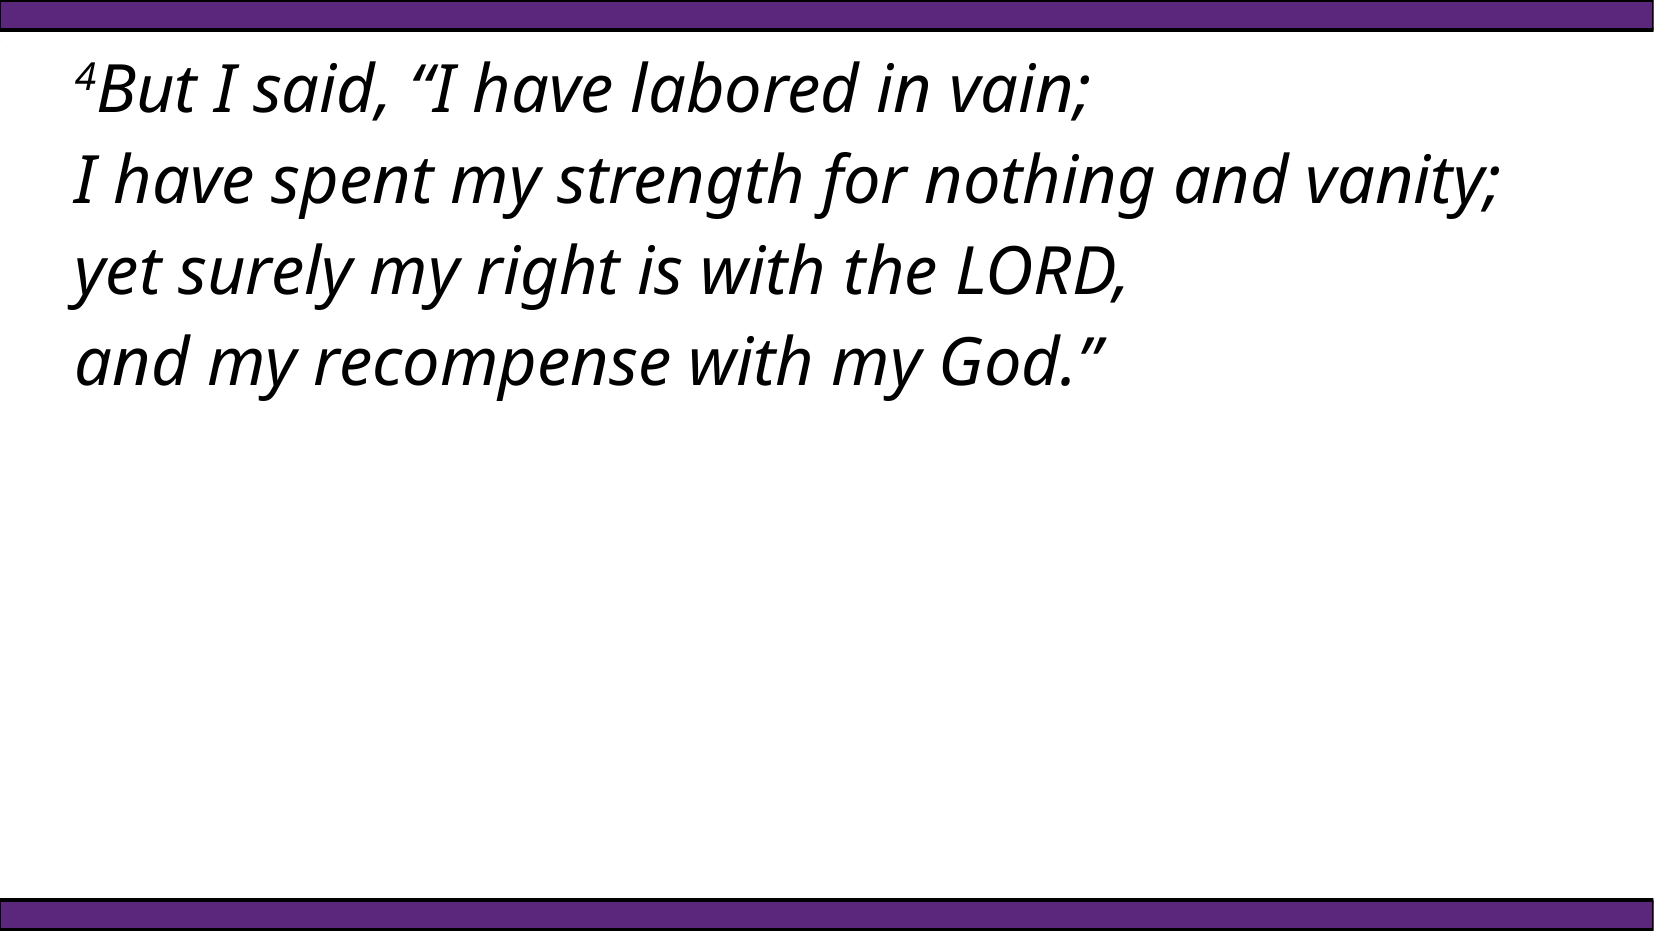

4But I said, “I have labored in vain;
I have spent my strength for nothing and vanity;
yet surely my right is with the LORD,
and my recompense with my God.”